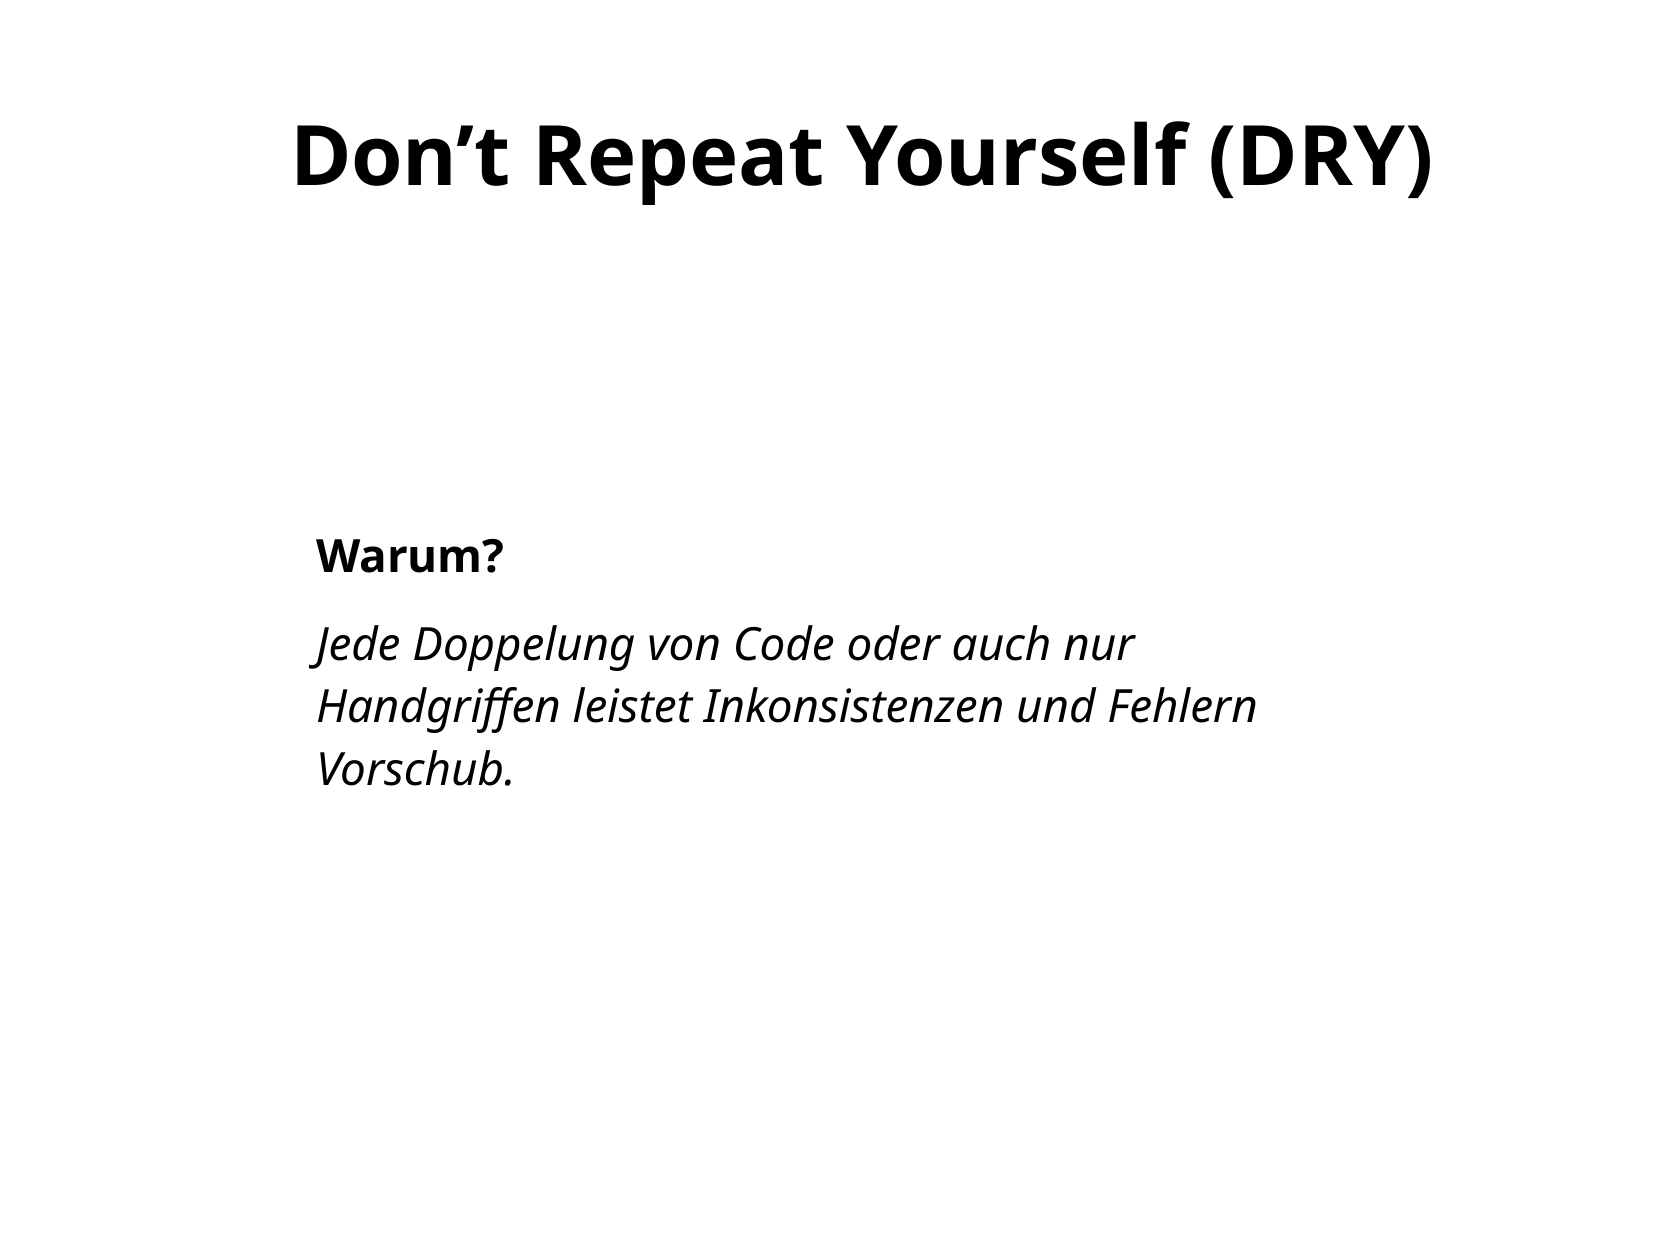

# Don’t Repeat Yourself (DRY)
Warum?
Jede Doppelung von Code oder auch nur Handgriffen leistet Inkonsistenzen und Fehlern Vorschub.